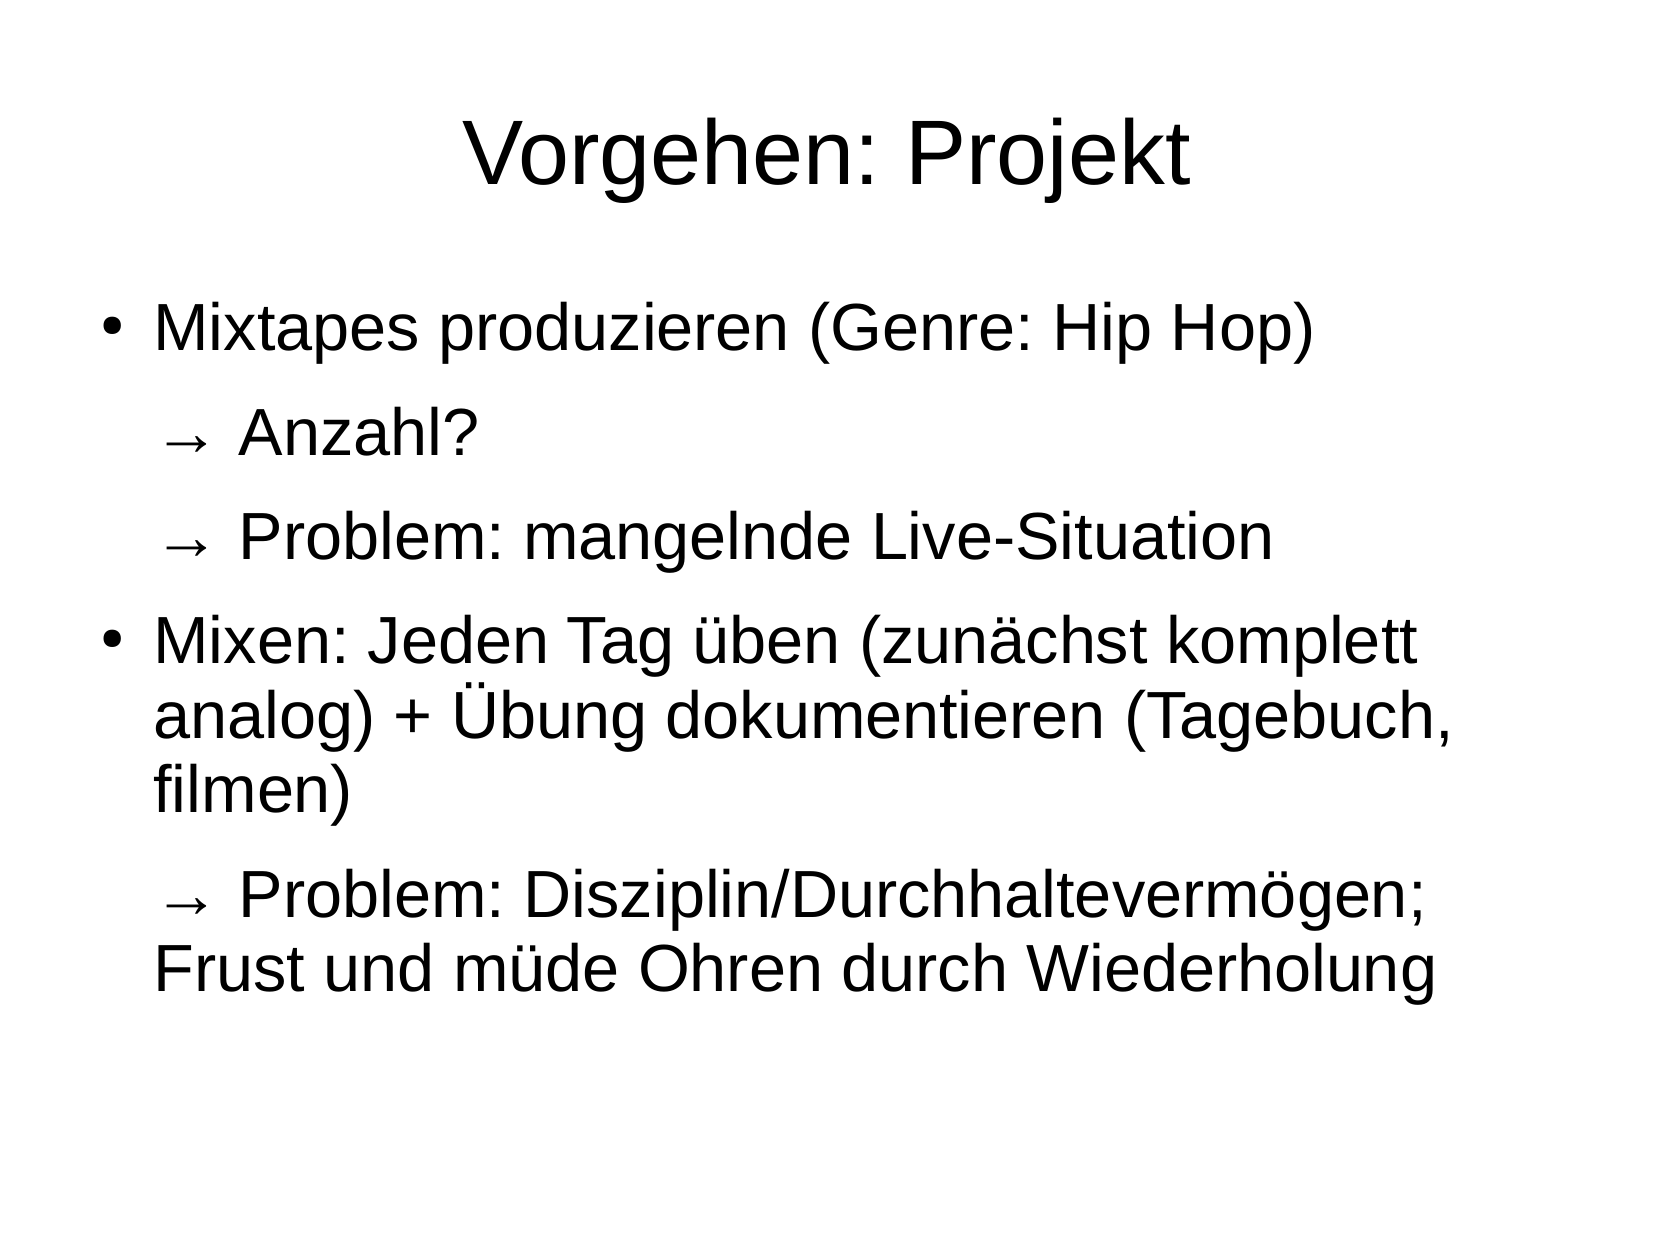

# Vorgehen: Projekt
Mixtapes produzieren (Genre: Hip Hop)
→ Anzahl?
→ Problem: mangelnde Live-Situation
Mixen: Jeden Tag üben (zunächst komplett analog) + Übung dokumentieren (Tagebuch, filmen)
→ Problem: Disziplin/Durchhaltevermögen; Frust und müde Ohren durch Wiederholung